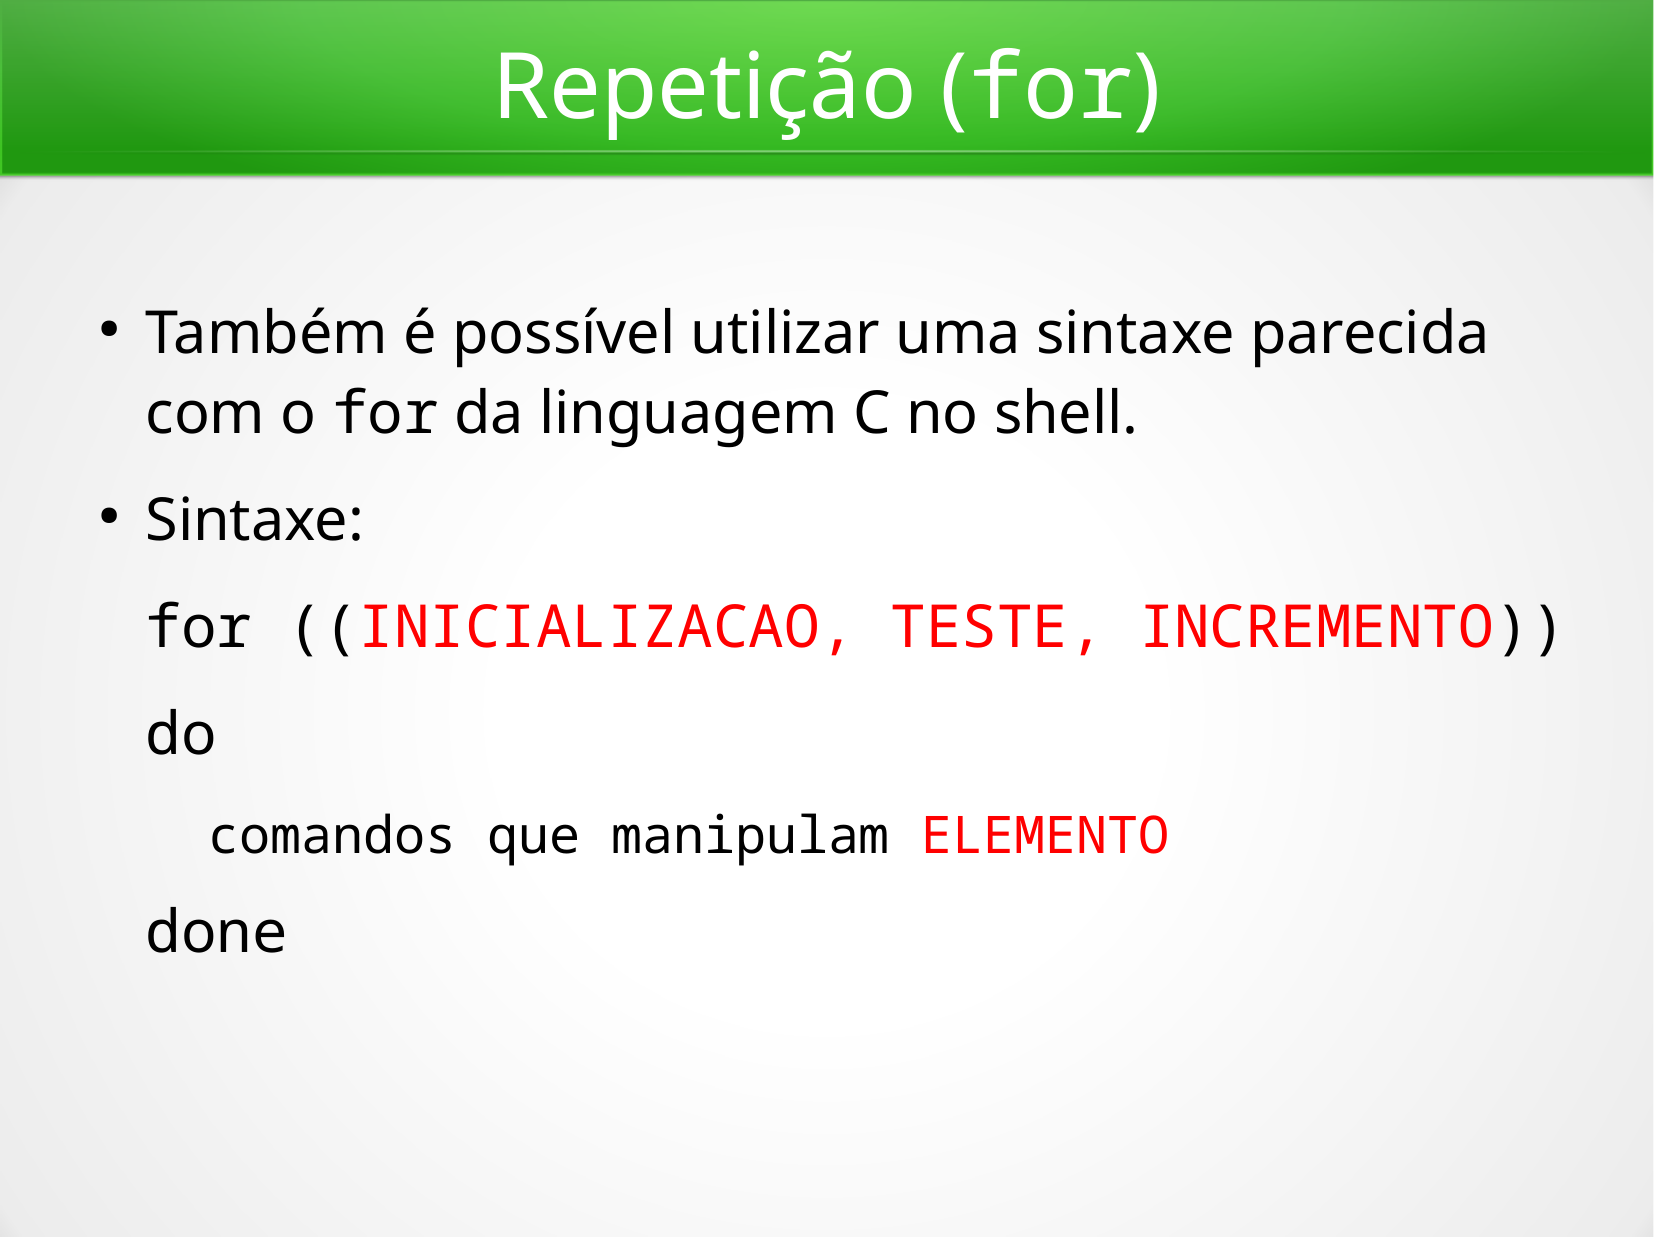

# Repetição (for)
Também é possível utilizar uma sintaxe parecida com o for da linguagem C no shell.
Sintaxe:
for ((INICIALIZACAO, TESTE, INCREMENTO))
do
comandos que manipulam ELEMENTO
done